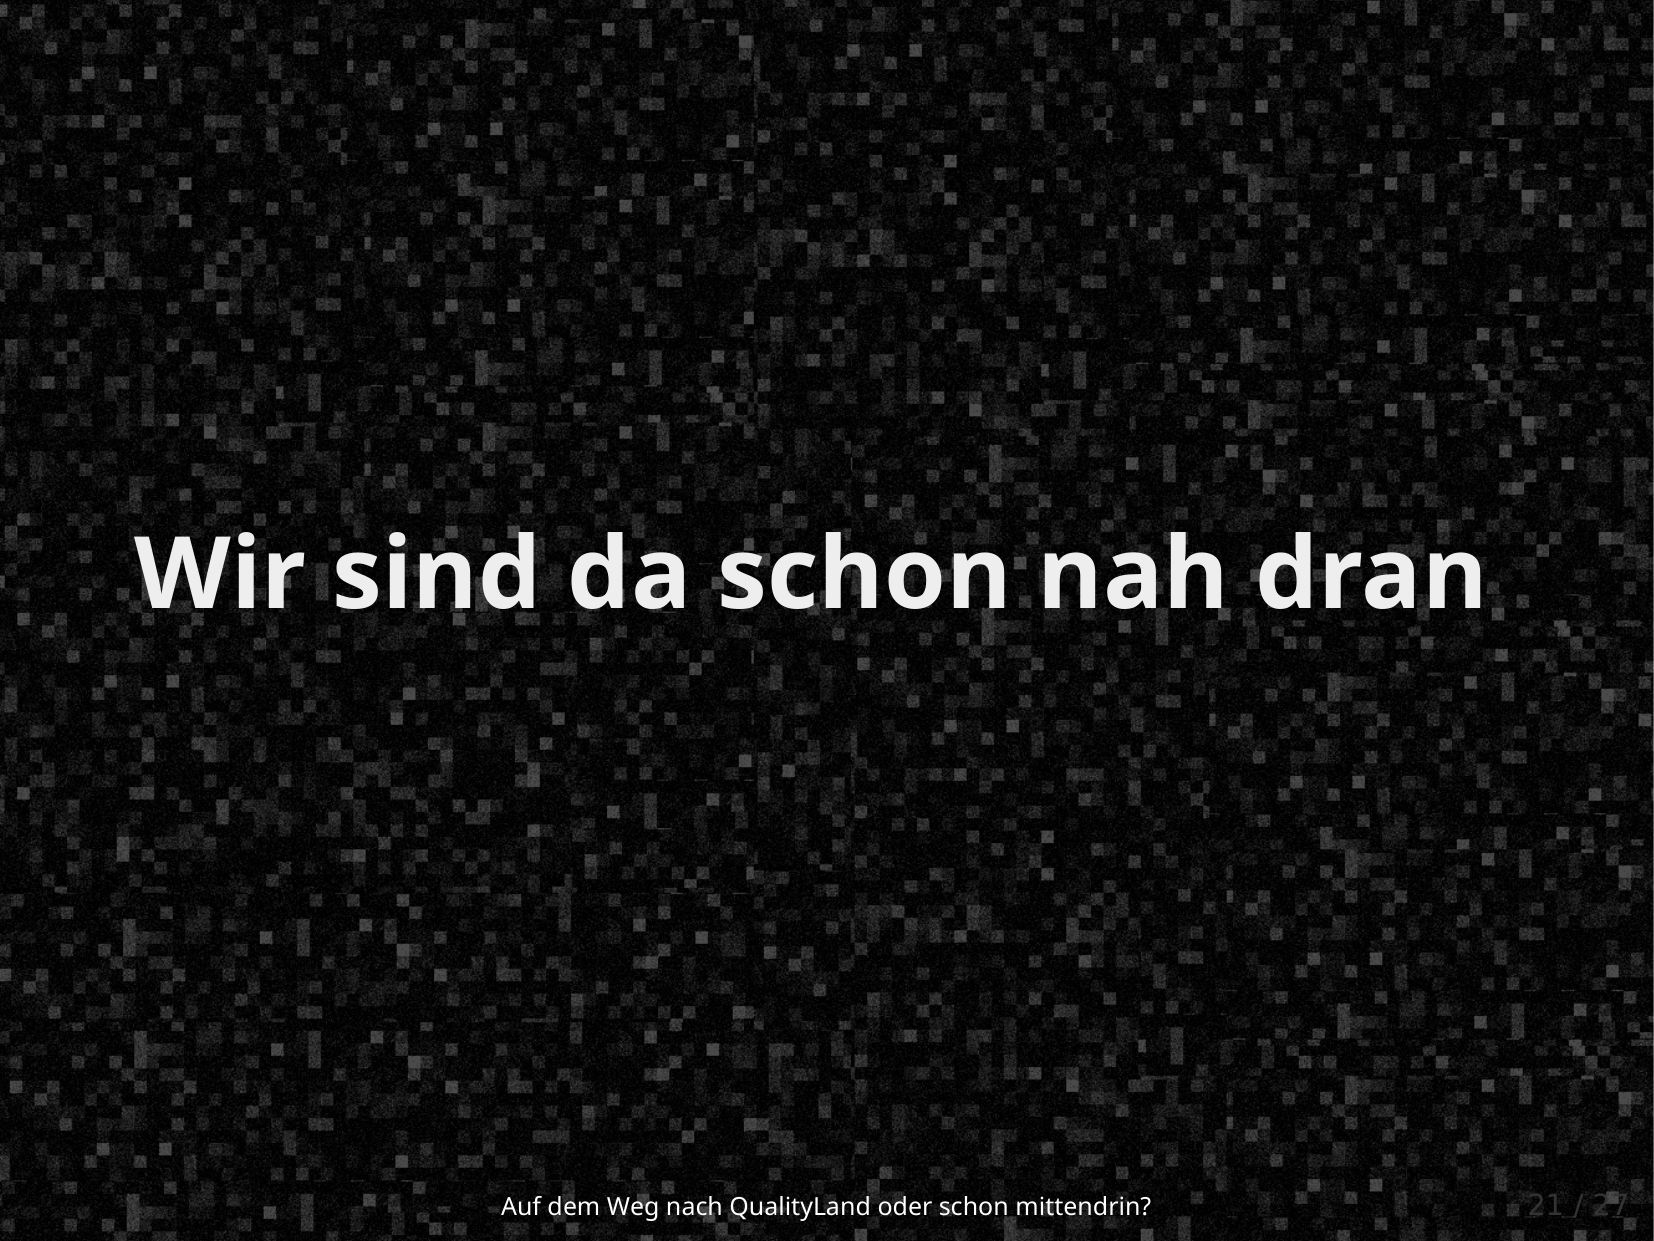

# Wir sind da schon nah dran